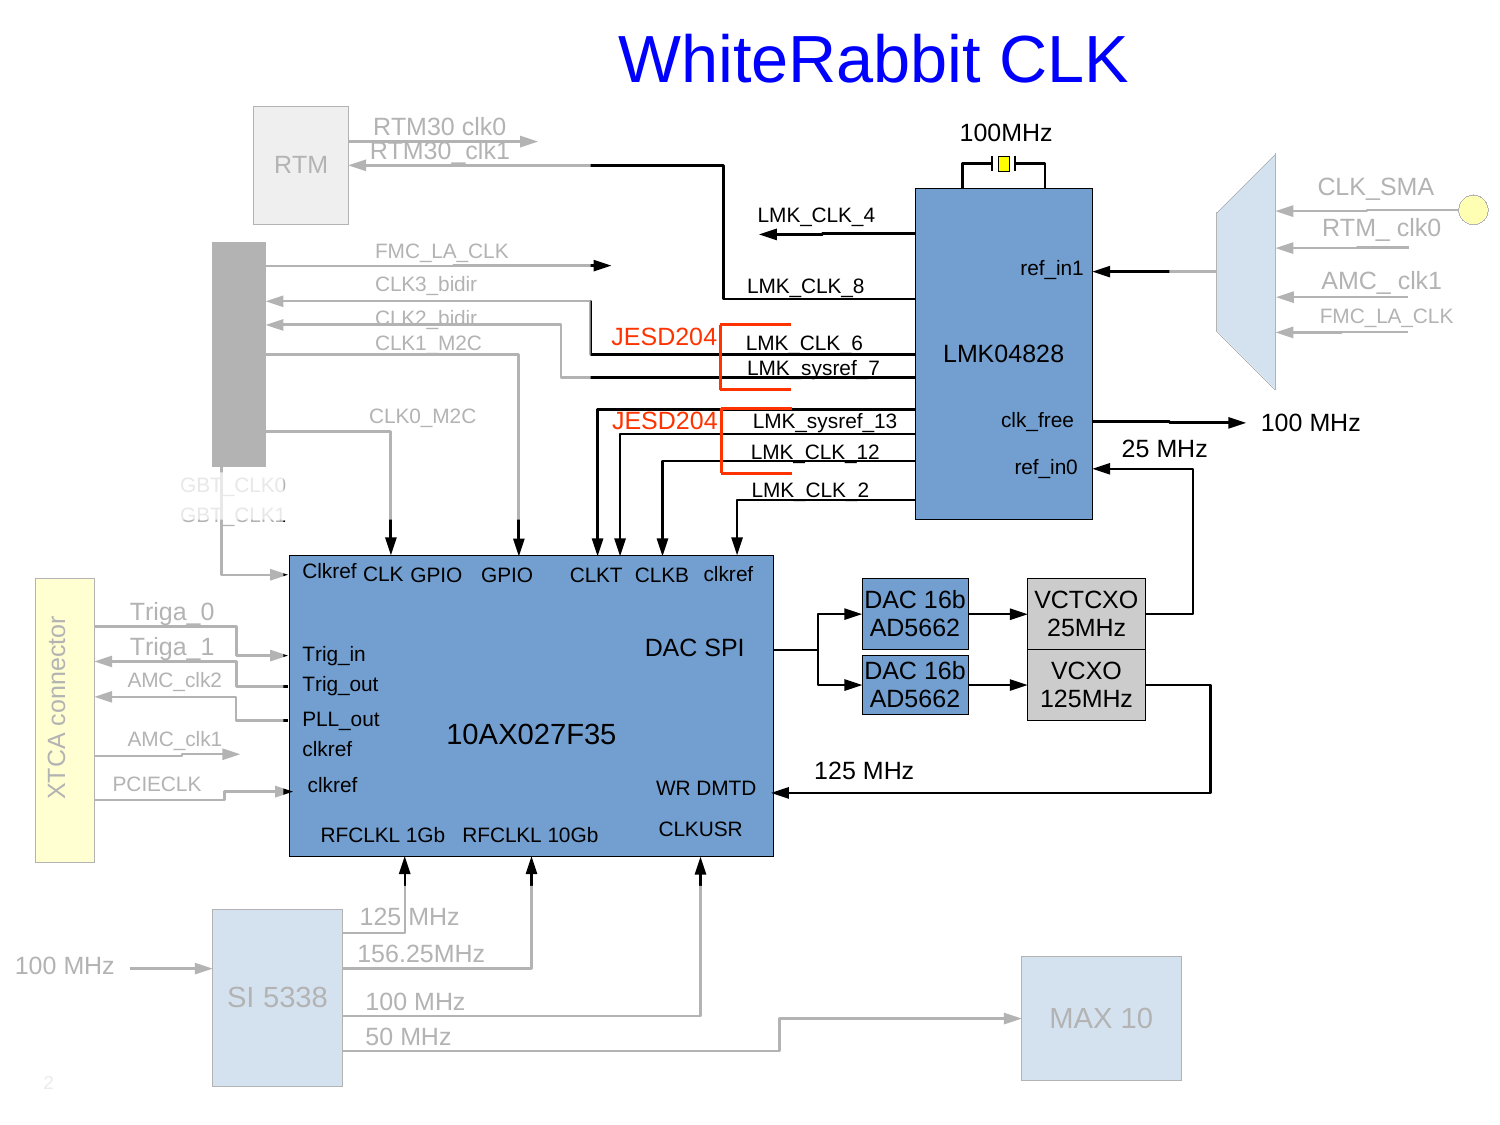

# WhiteRabbit CLK
RTM
RTM30 clk0
100MHz
RTM30_clk1
CLK_SMA
LMK04828
LMK_CLK_4
RTM_ clk0
FMC_LA_CLK
ref_in1
AMC_ clk1
CLK3_bidir
LMK_CLK_8
FMC_LA_CLK
CLK2_bidir
JESD204
CLK1_M2C
LMK_CLK_6
LMK_sysref_7
CLK0_M2C
JESD204
clk_free
100 MHz
LMK_sysref_13
25 MHz
LMK_CLK_12
ref_in0
GBT_CLK0
LMK_CLK_2
GBT_CLK1
Clkref
10AX027F35
CLK
clkref
CLKT
CLKB
GPIO
GPIO
DAC 16b
AD5662
DAC
AD5662
DAC
AD5662
VCTCXO
25MHz
 Triga_0
 Triga_1
DAC SPI
Trig_in
VCXO
125MHz
DAC 16b
AD5662
 AMC_clk2
Trig_out
XTCA connector
PLL_out
 AMC_clk1
clkref
125 MHz
PCIECLK
clkref
WR DMTD
CLKUSR
RFCLKL 1Gb
RFCLKL 10Gb
125 MHz
SI 5338
156.25MHz
100 MHz
MAX 10
100 MHz
50 MHz